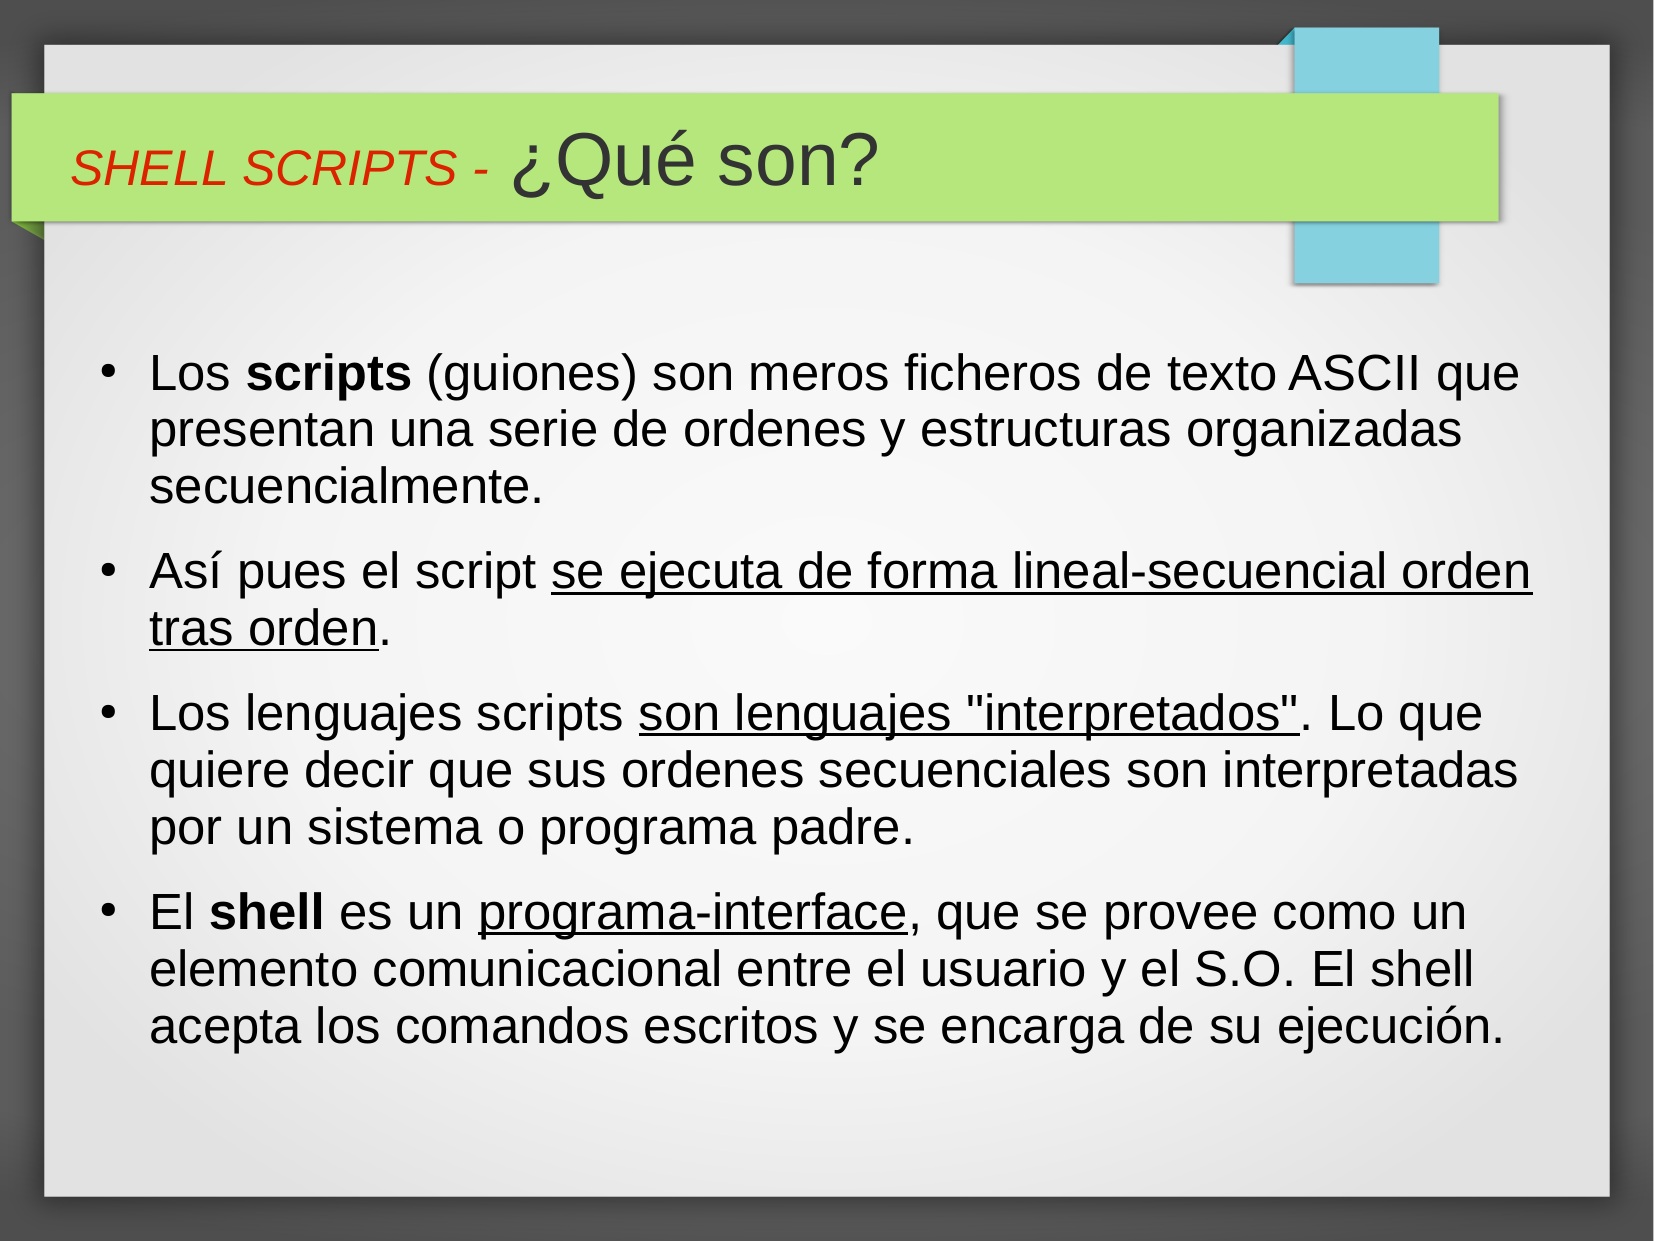

# SHELL SCRIPTS - ¿Qué son?
Los scripts (guiones) son meros ficheros de texto ASCII que presentan una serie de ordenes y estructuras organizadas secuencialmente.
Así pues el script se ejecuta de forma lineal-secuencial orden tras orden.
Los lenguajes scripts son lenguajes "interpretados". Lo que quiere decir que sus ordenes secuenciales son interpretadas por un sistema o programa padre.
El shell es un programa-interface, que se provee como un elemento comunicacional entre el usuario y el S.O. El shell acepta los comandos escritos y se encarga de su ejecución.